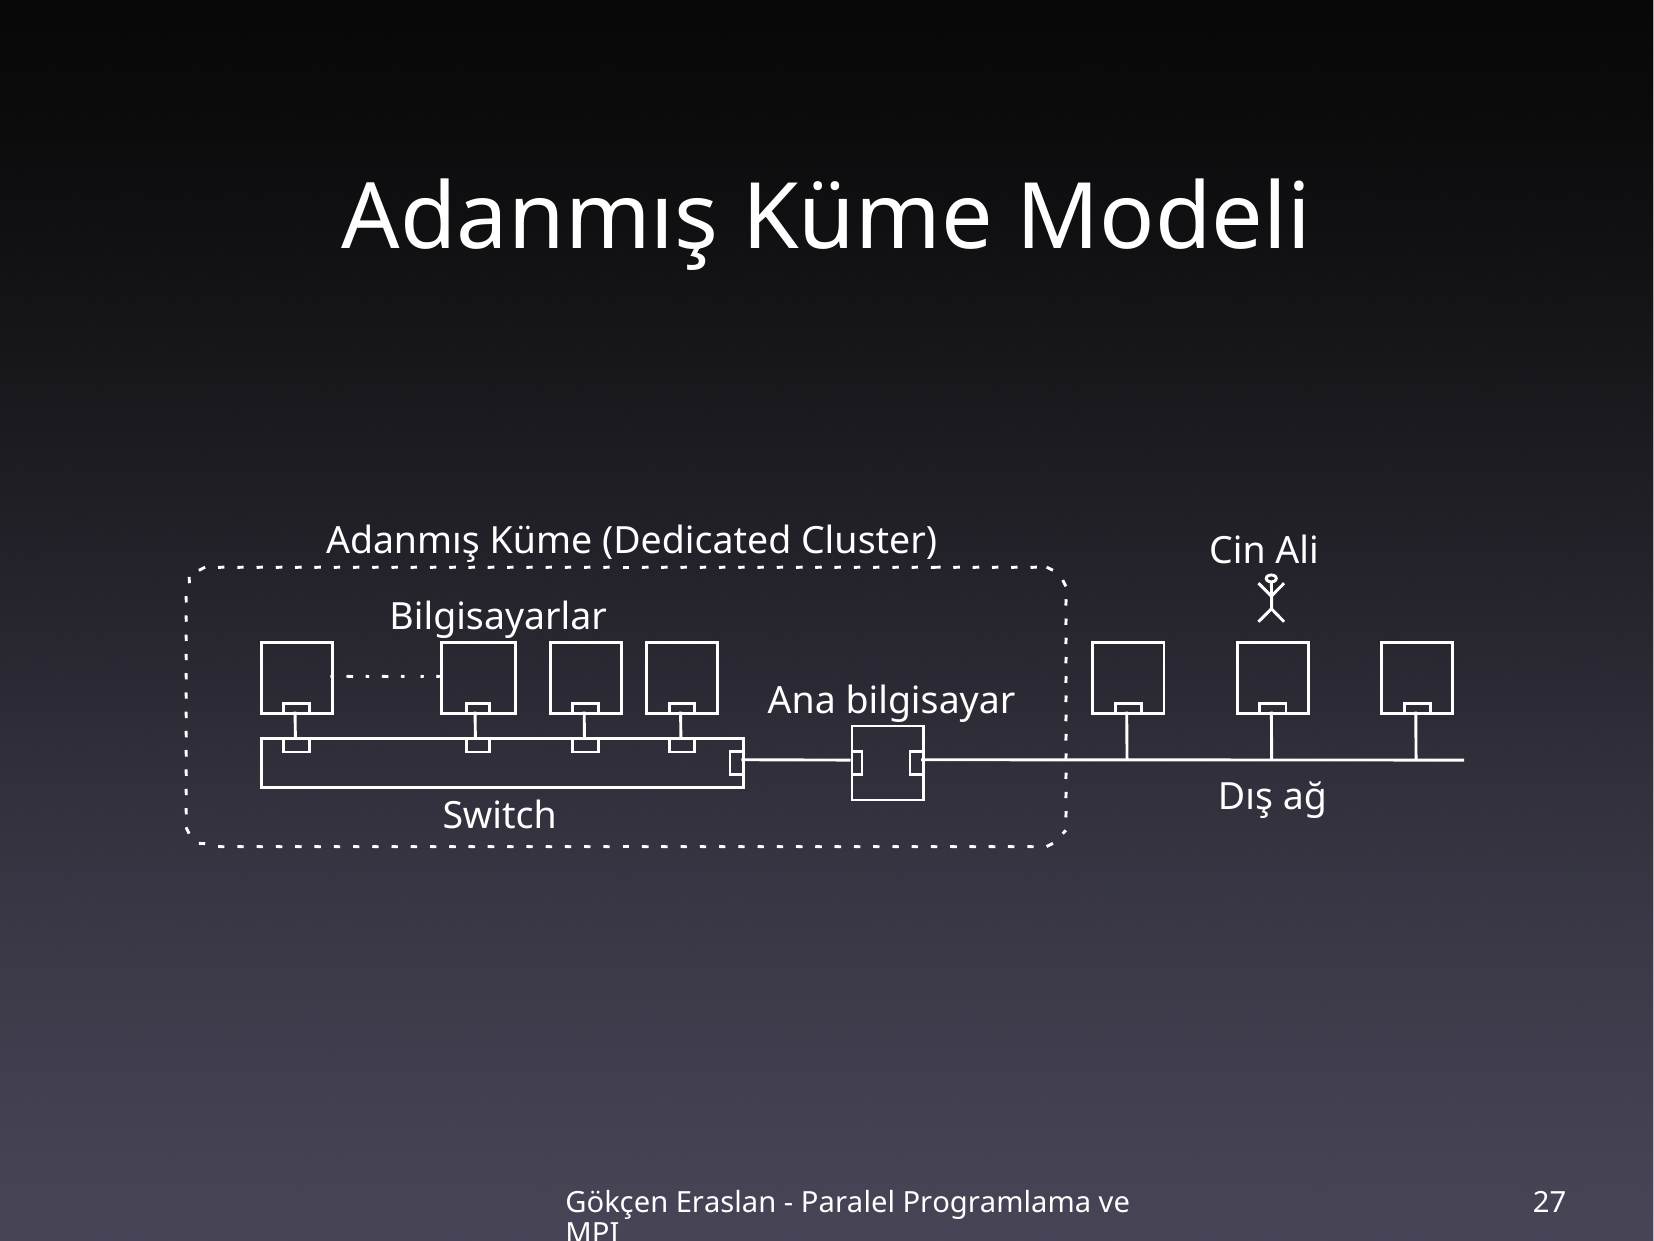

# Adanmış Küme Modeli
Adanmış Küme (Dedicated Cluster)
Cin Ali
Bilgisayarlar
Ana bilgisayar
Dış ağ
Switch
Gökçen Eraslan - Paralel Programlama ve MPI
27